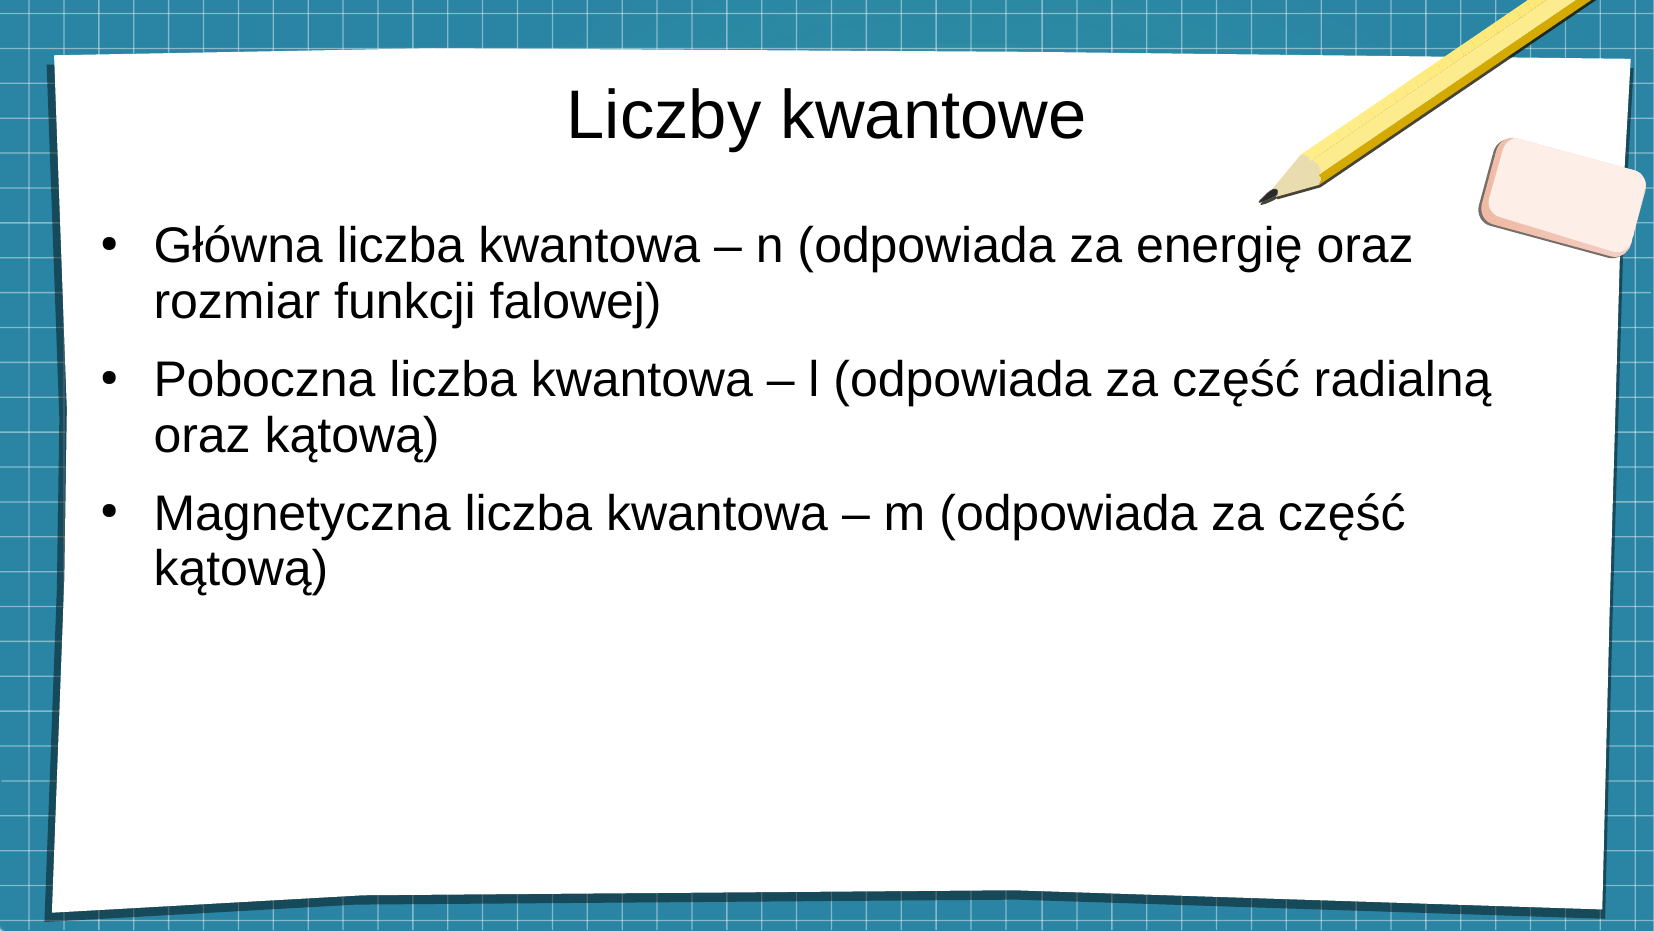

# Liczby kwantowe
Główna liczba kwantowa – n (odpowiada za energię oraz rozmiar funkcji falowej)
Poboczna liczba kwantowa – l (odpowiada za część radialną oraz kątową)
Magnetyczna liczba kwantowa – m (odpowiada za część kątową)